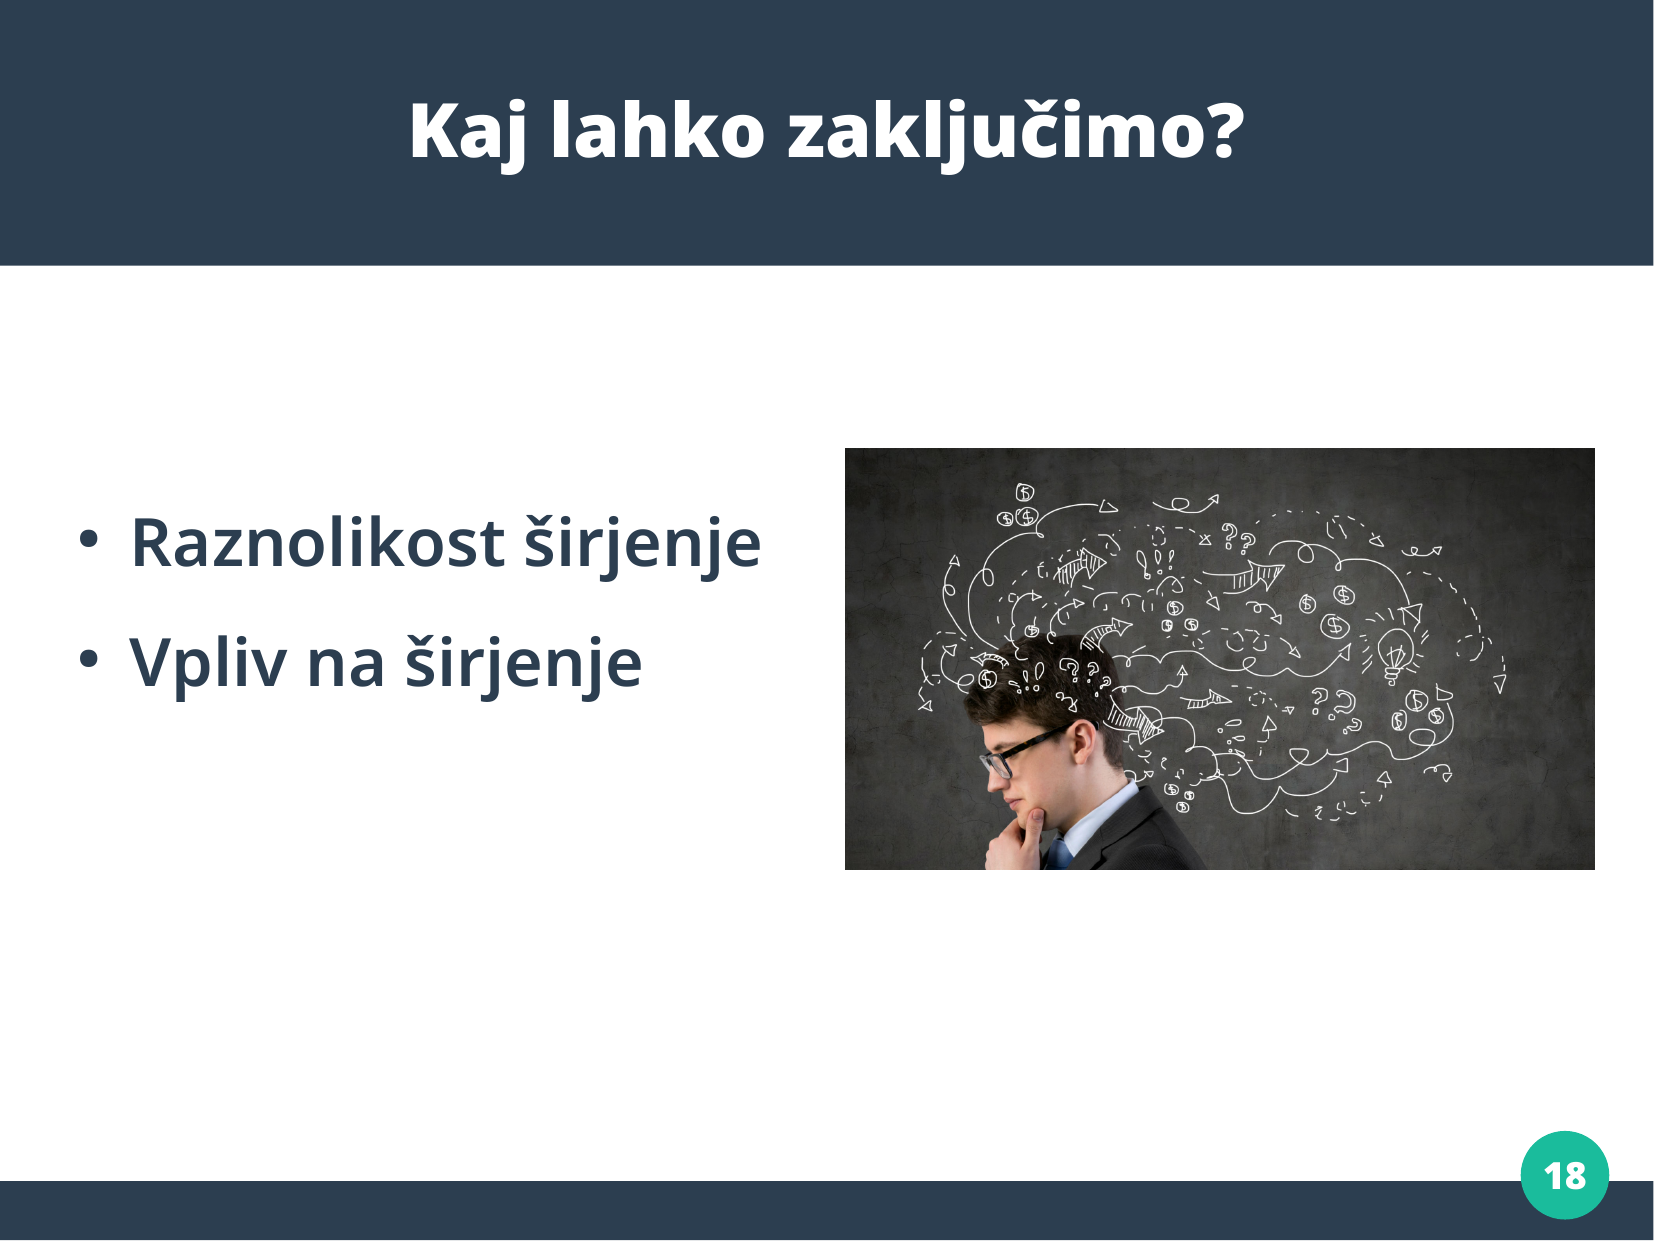

# Kaj lahko zaključimo?
Raznolikost širjenje
Vpliv na širjenje
18